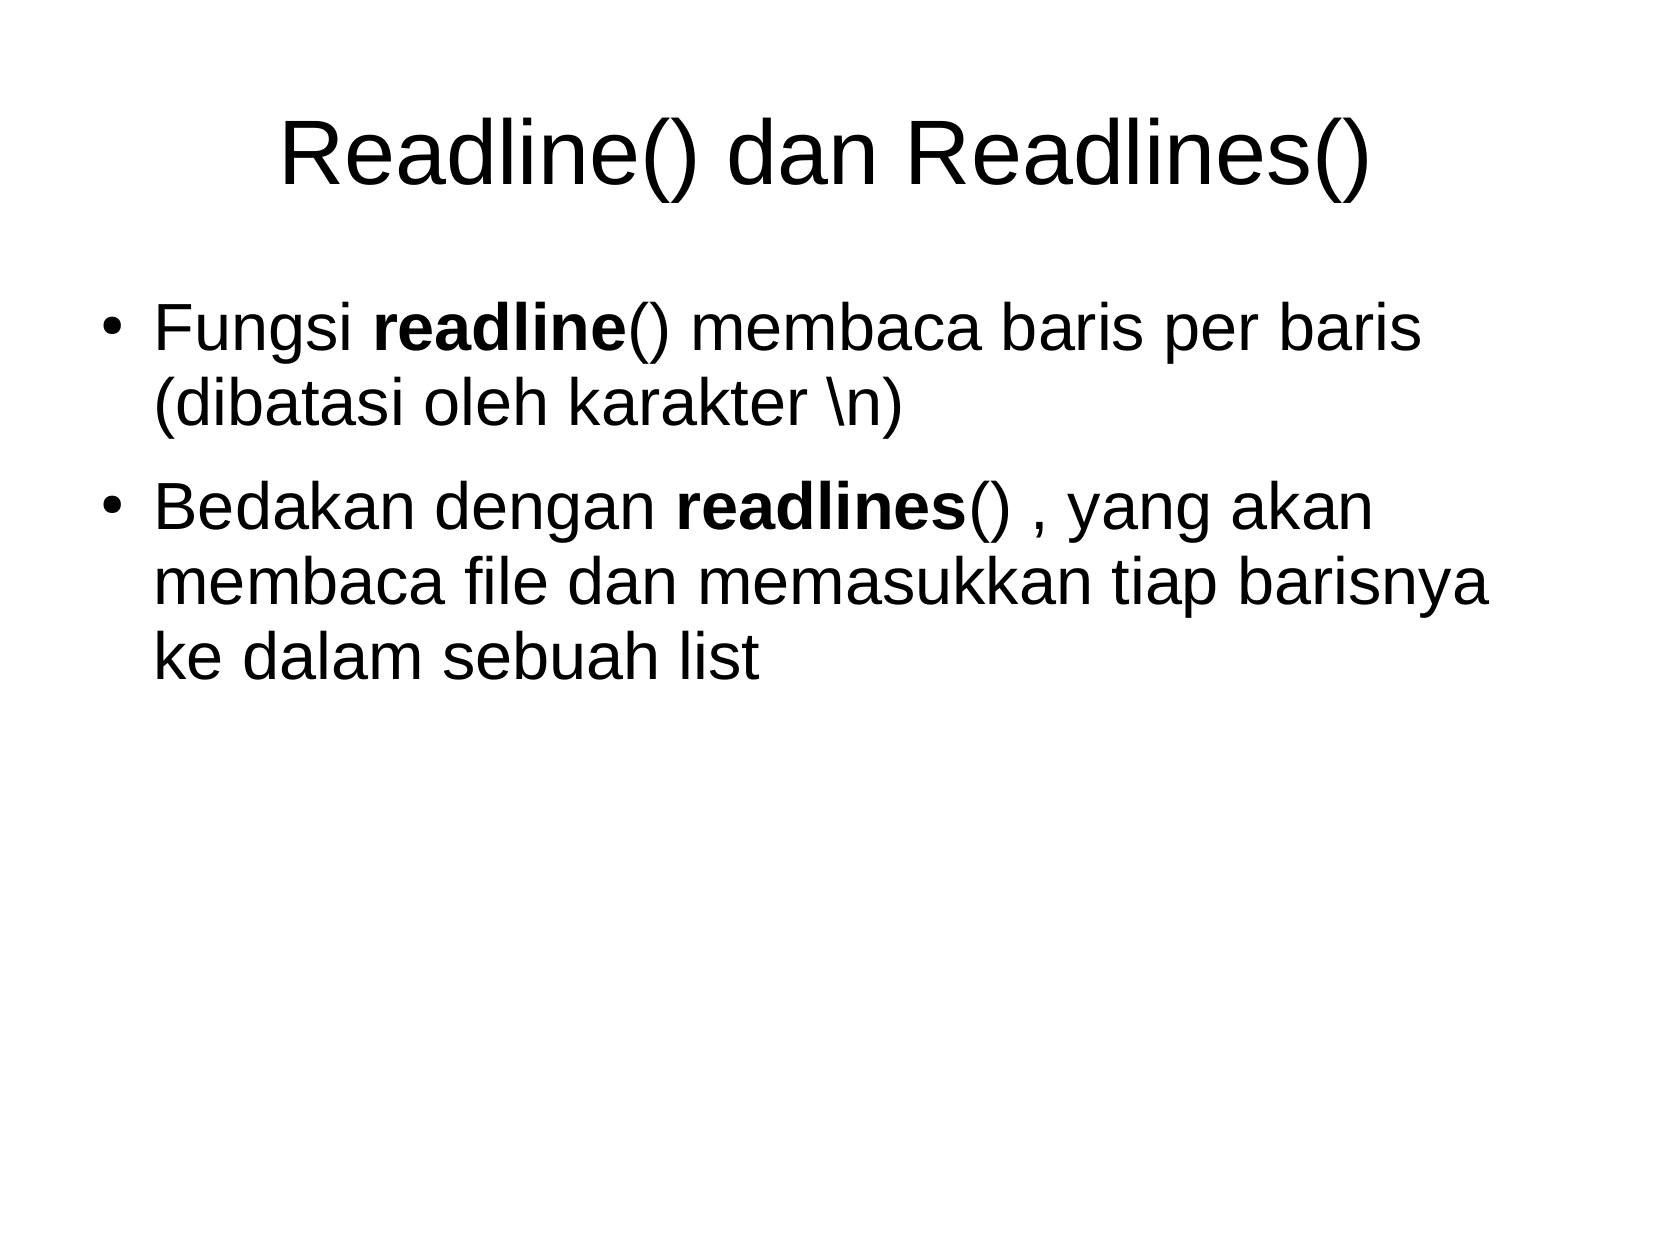

# Readline() dan Readlines()
Fungsi readline() membaca baris per baris (dibatasi oleh karakter \n)
Bedakan dengan readlines() , yang akan membaca file dan memasukkan tiap barisnya ke dalam sebuah list